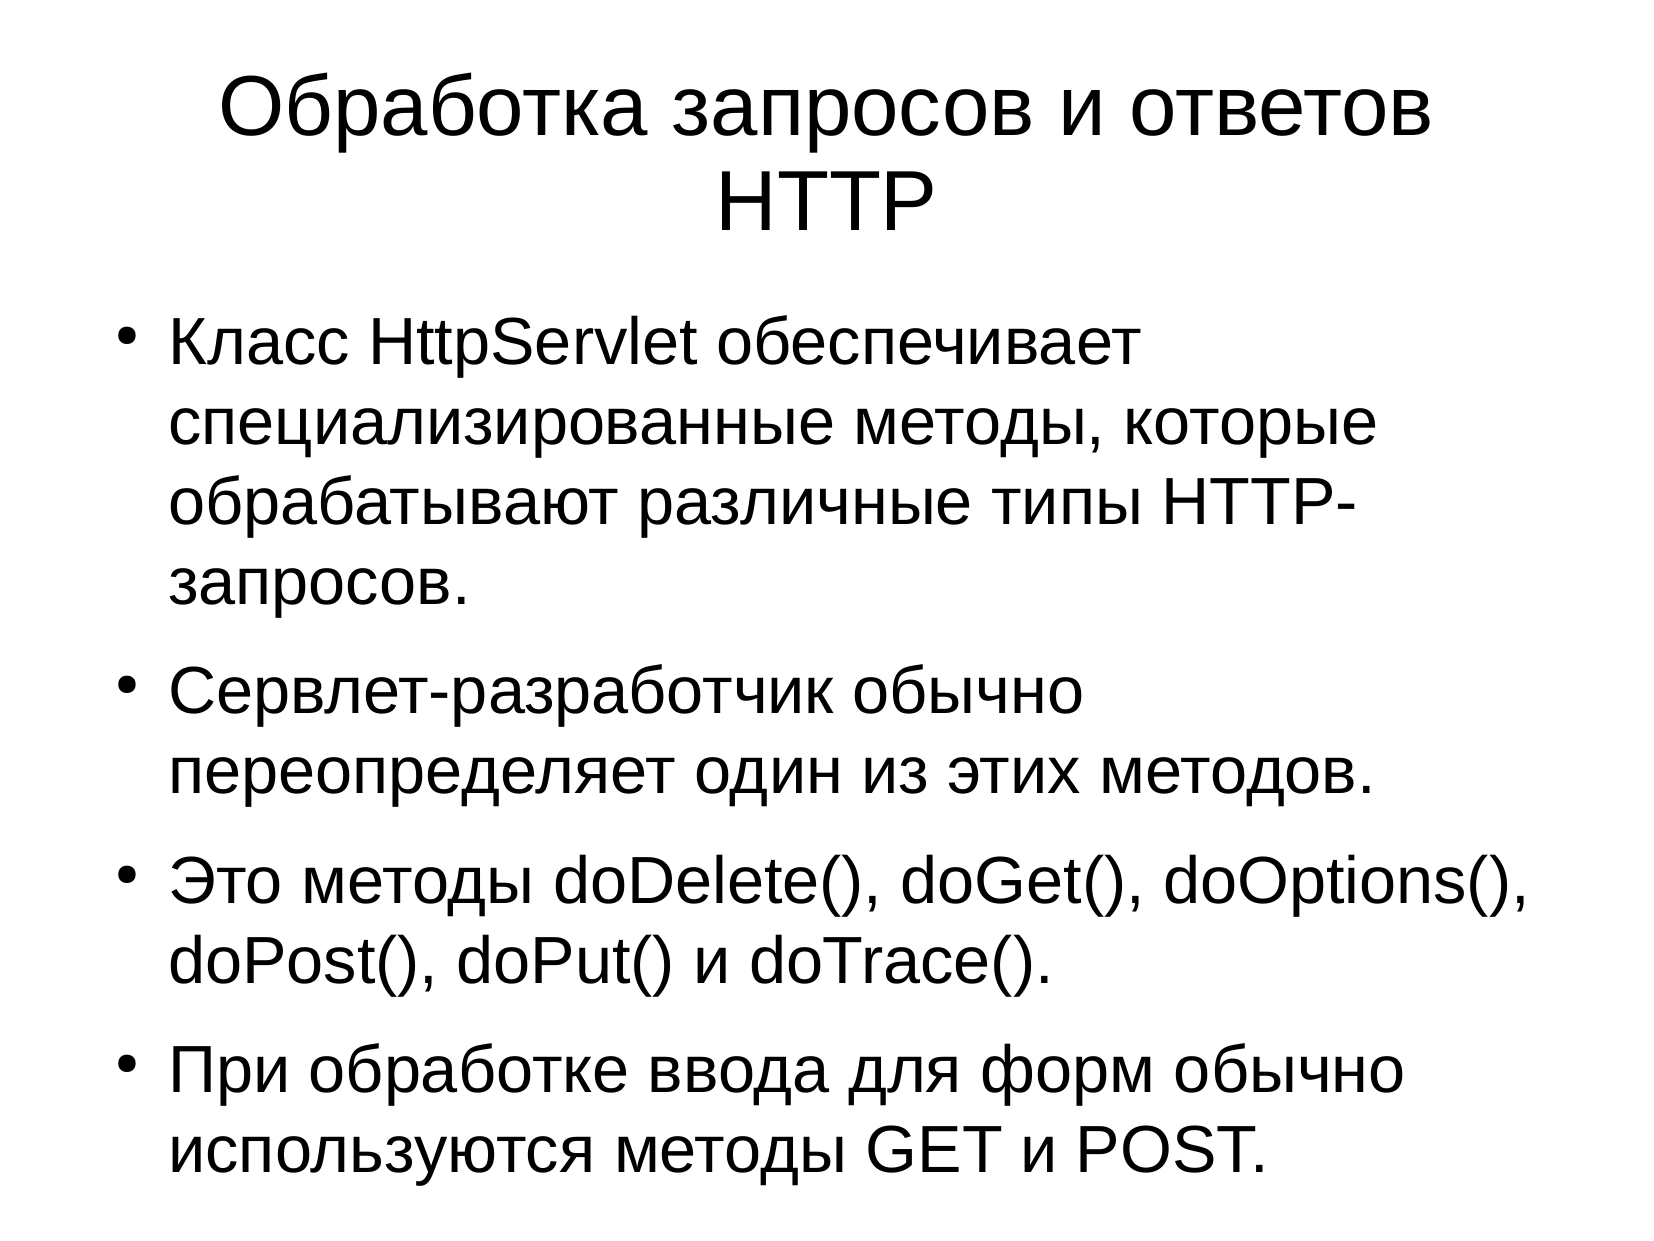

# Обработка запросов и ответов HTTP
Класс HttpServlet обеспечивает специализированные методы, которые обрабатывают различные типы HTTP-запросов.
Сервлет-разработчик обычно переопределяет один из этих методов.
Это методы doDelete(), doGet(), doOptions(), doPost(), doPut() и doTrace().
При обработке ввода для форм обычно используются методы GET и POST.